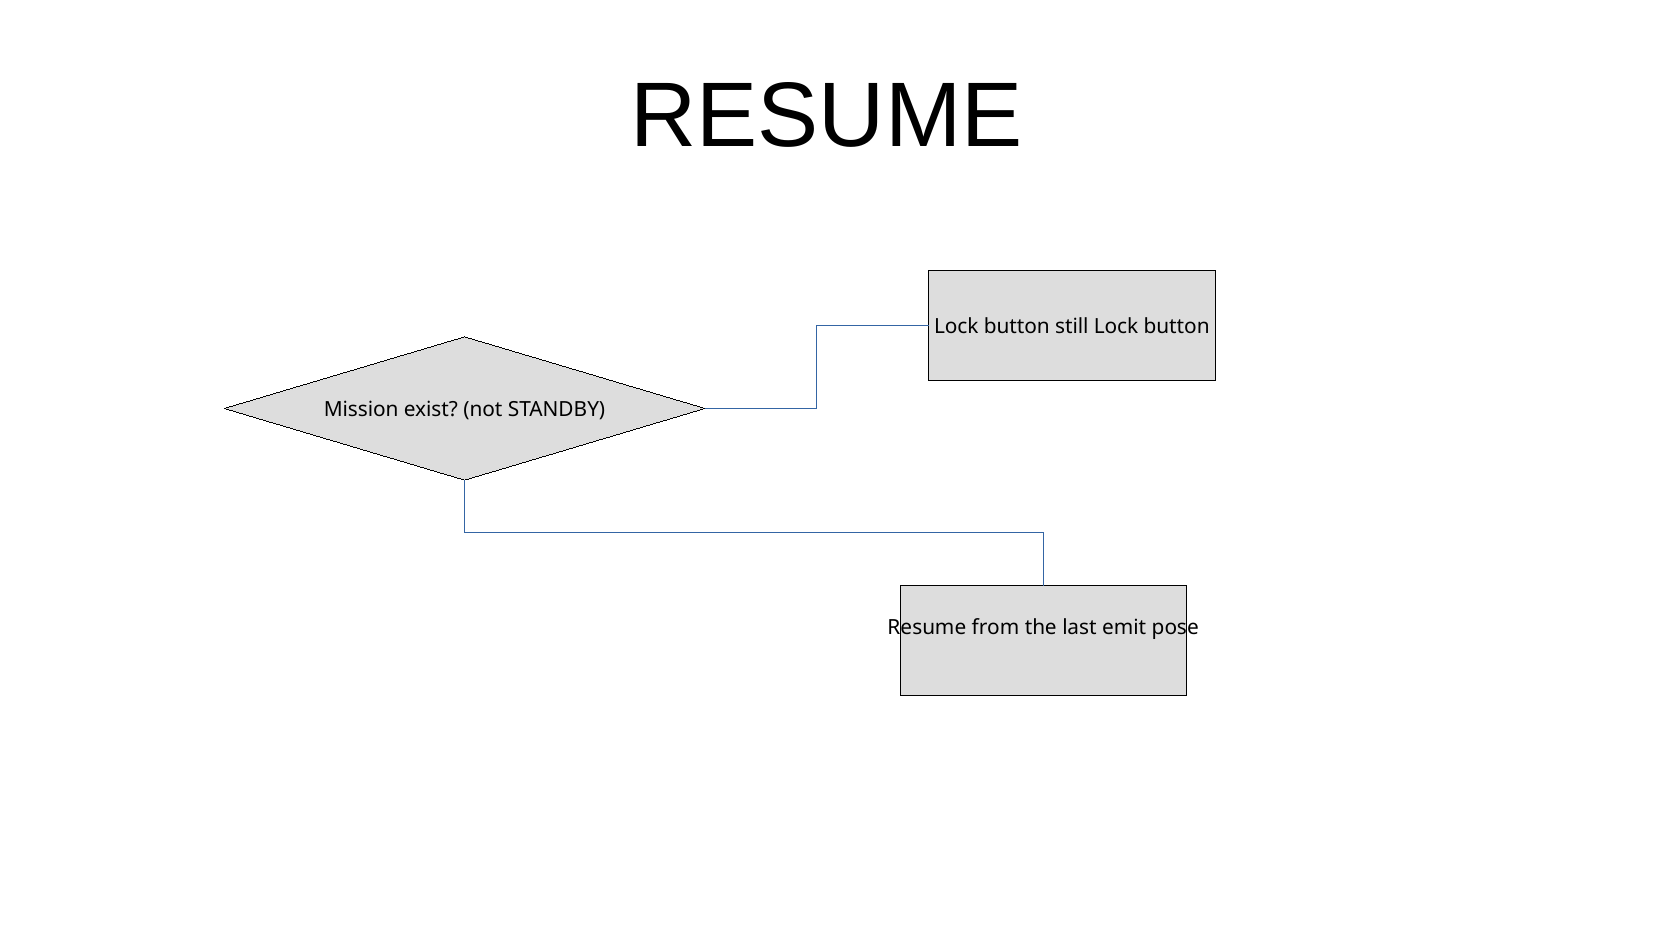

# RESUME
Lock button still Lock button
Mission exist? (not STANDBY)
Resume from the last emit pose